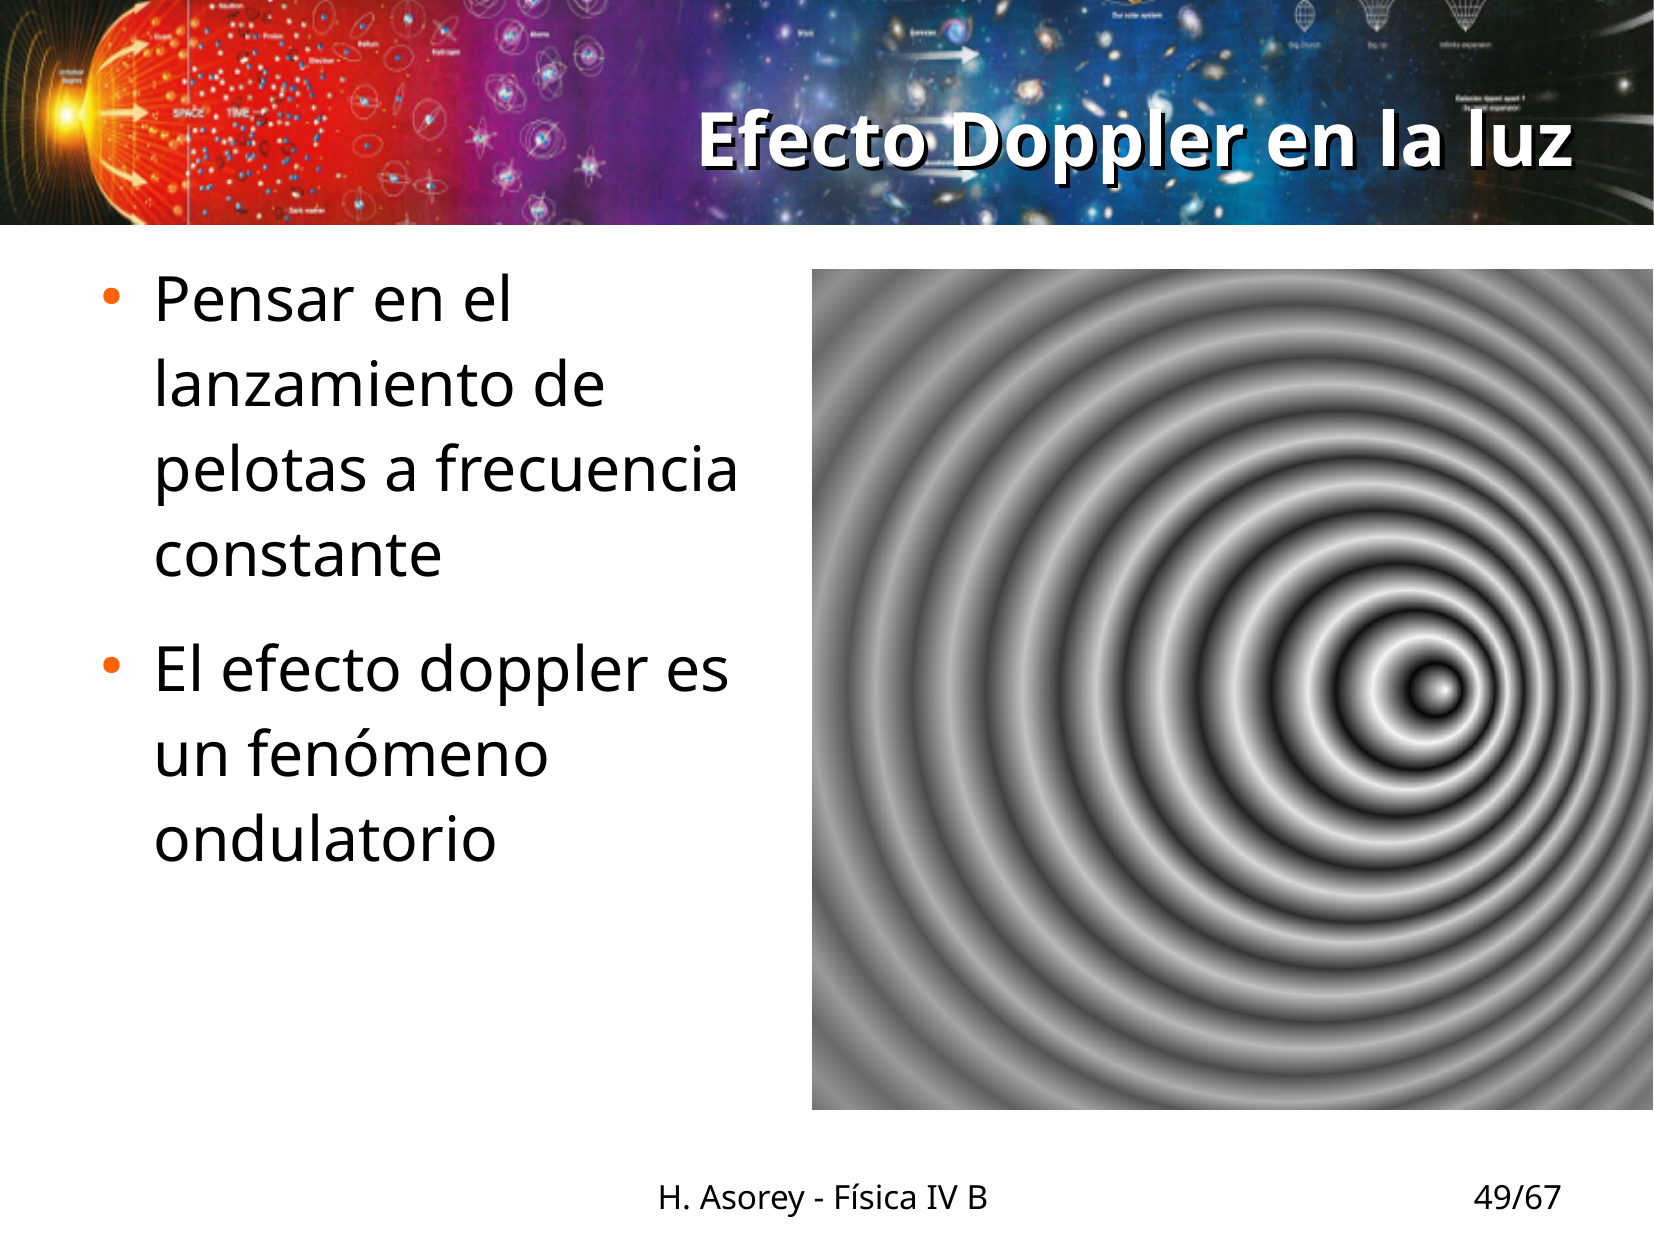

# Efecto Doppler en la luz
Pensar en el lanzamiento de pelotas a frecuencia constante
El efecto doppler es un fenómeno ondulatorio
H. Asorey - Física IV B
49